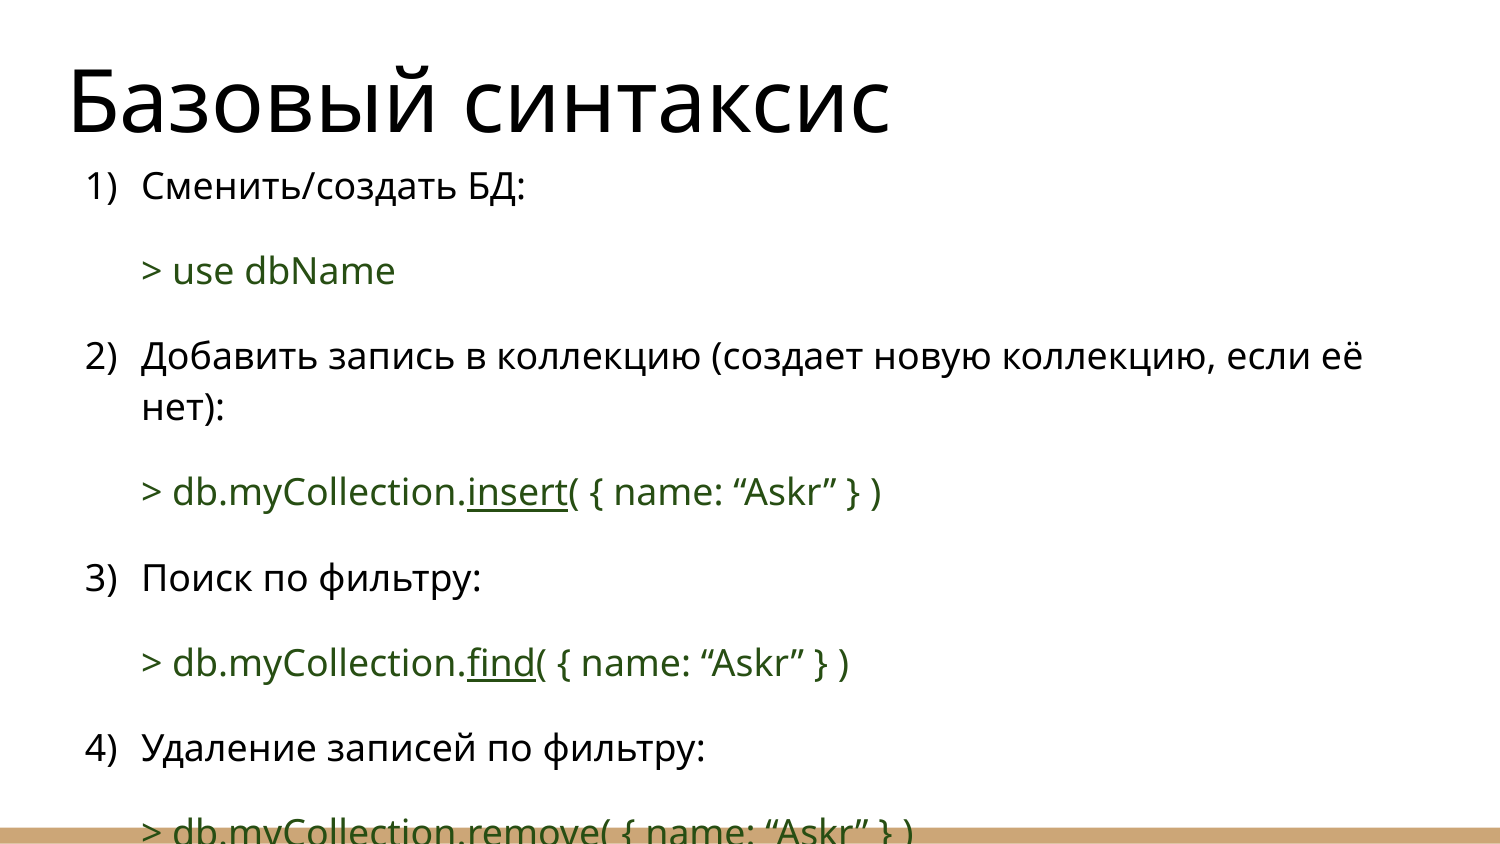

# Базовый синтаксис
Сменить/создать БД:
> use dbName
Добавить запись в коллекцию (создает новую коллекцию, если её нет):
> db.myCollection.insert( { name: “Askr” } )
Поиск по фильтру:
> db.myCollection.find( { name: “Askr” } )
Удаление записей по фильтру:
> db.myCollection.remove( { name: “Askr” } )